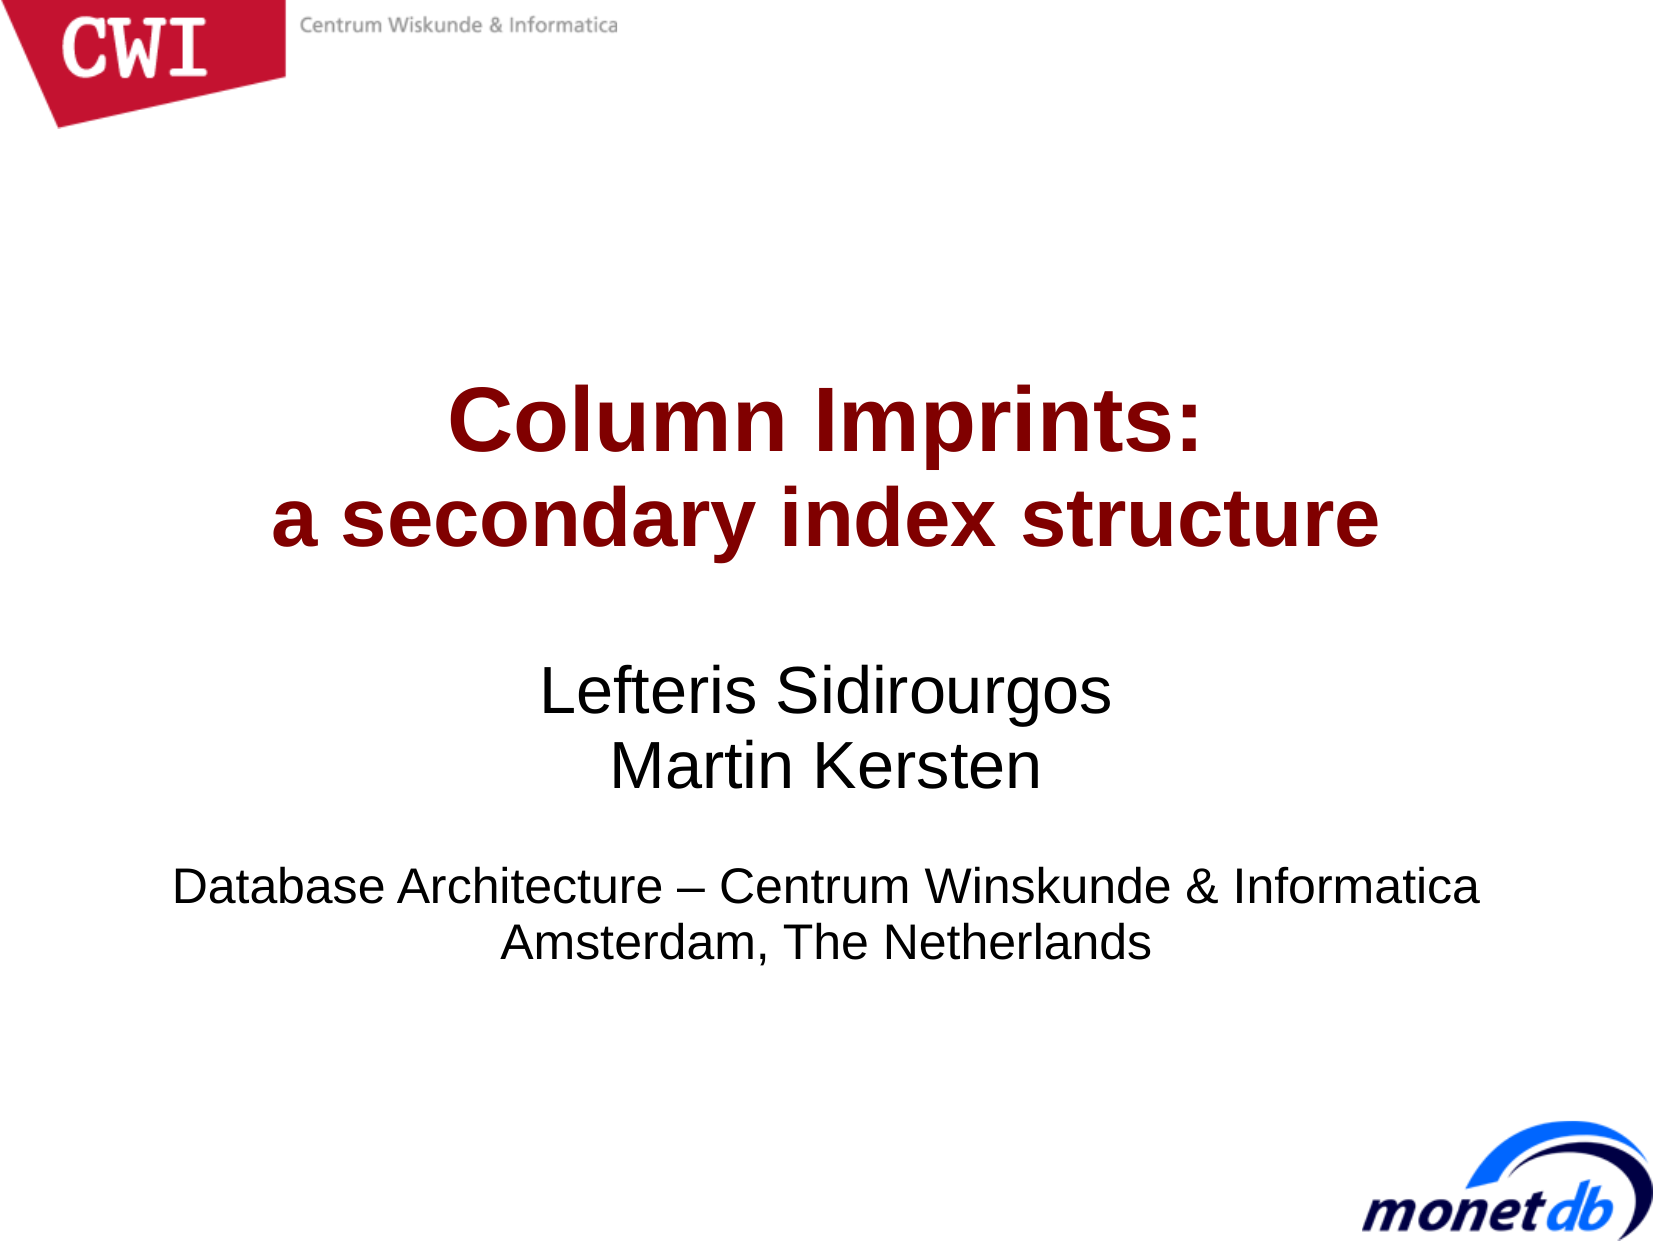

Lefteris Sidirourgos
Martin Kersten
Database Architecture – Centrum Winskunde & Informatica
Amsterdam, The Netherlands
# Column Imprints: a secondary index structure